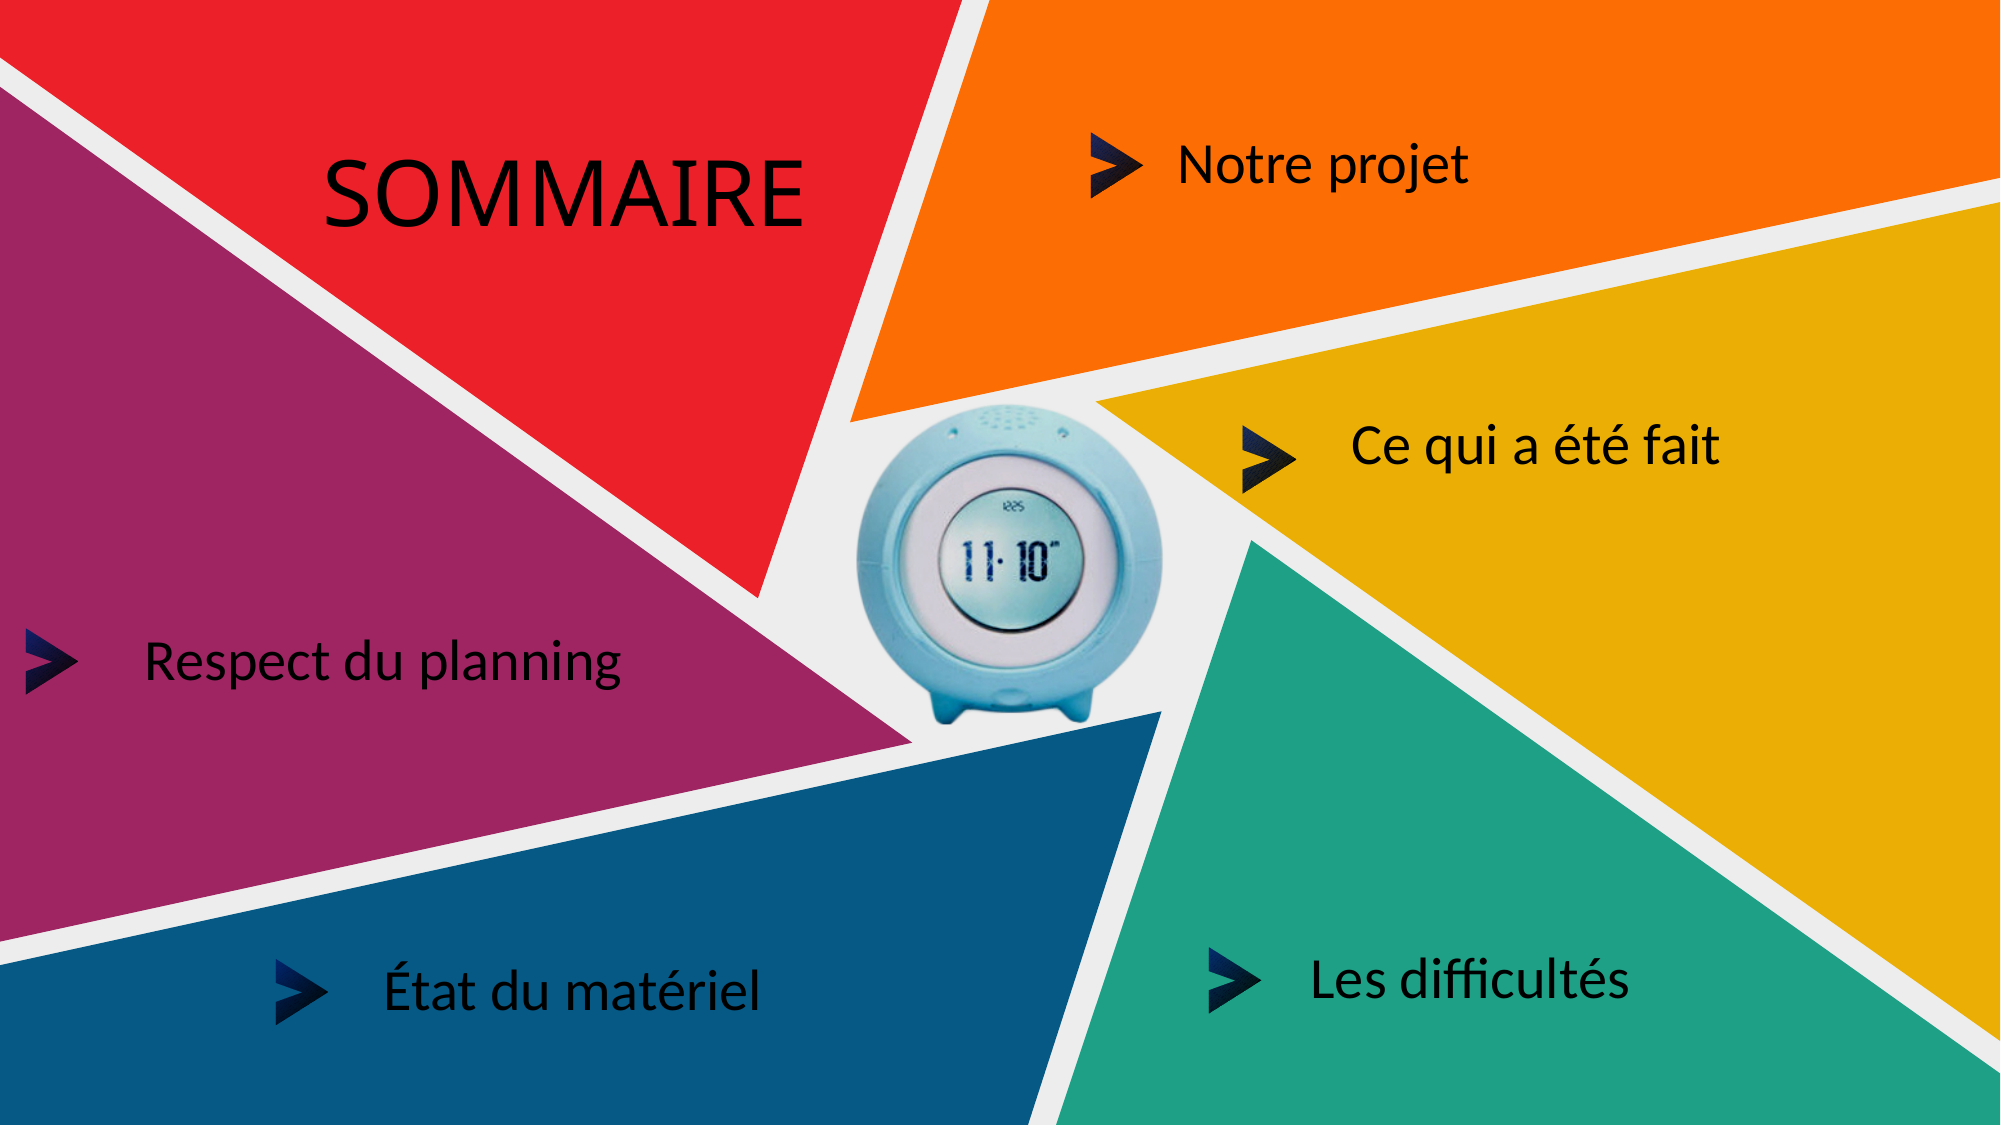

SOMMAIRE
 Notre projet
# Ce qui a été fait
Respect du planning
 Les difficultés
État du matériel